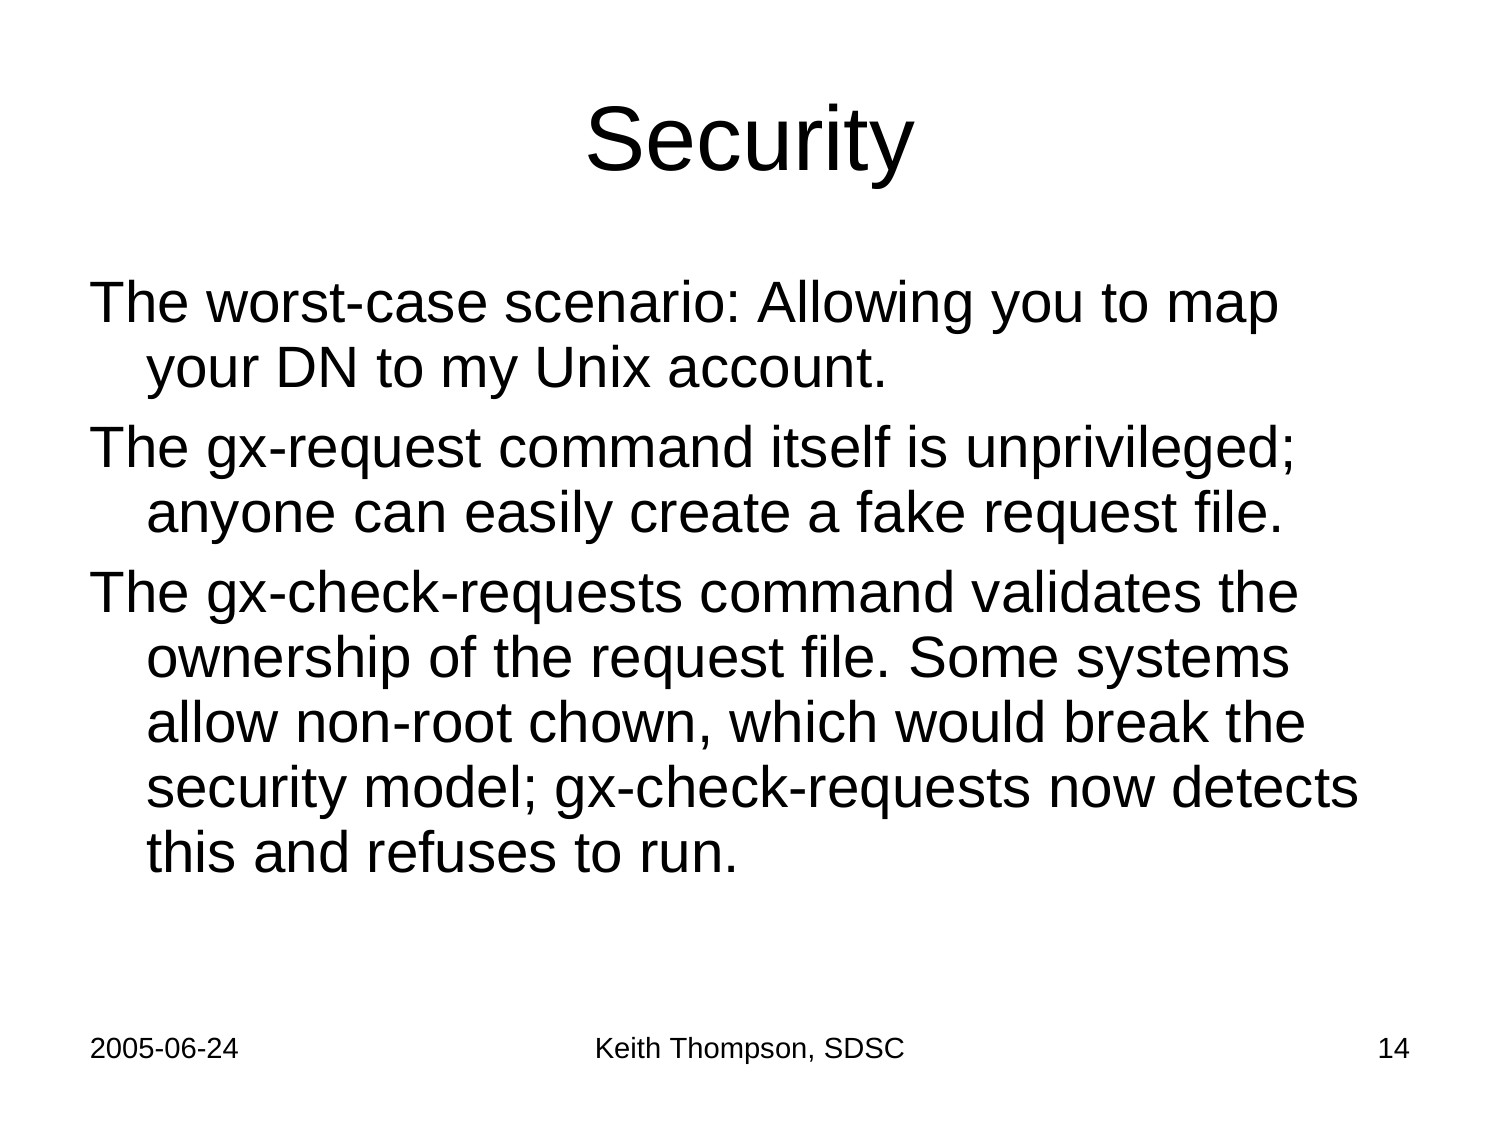

# Security
The worst-case scenario: Allowing you to map your DN to my Unix account.
The gx-request command itself is unprivileged; anyone can easily create a fake request file.
The gx-check-requests command validates the ownership of the request file. Some systems allow non-root chown, which would break the security model; gx-check-requests now detects this and refuses to run.
2005-06-24
Keith Thompson, SDSC
14